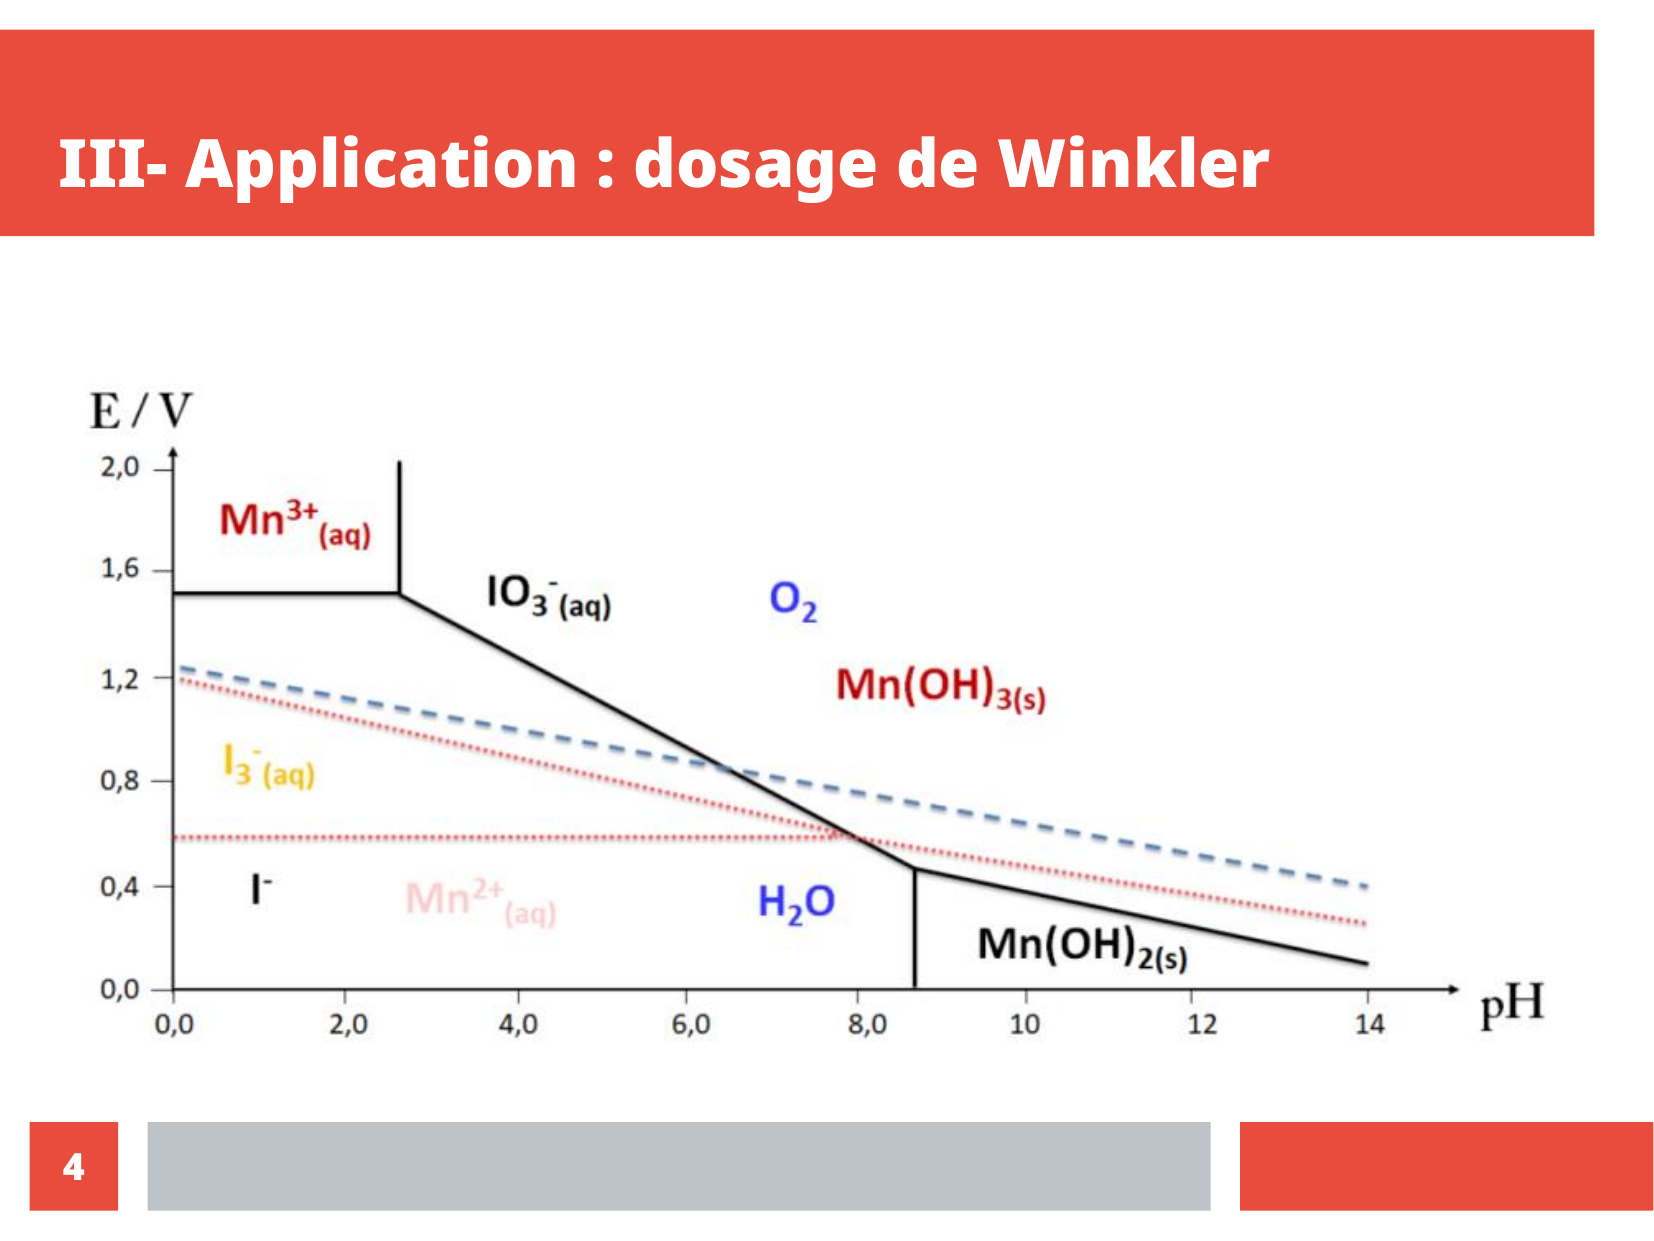

# III- Application : dosage de Winkler
4